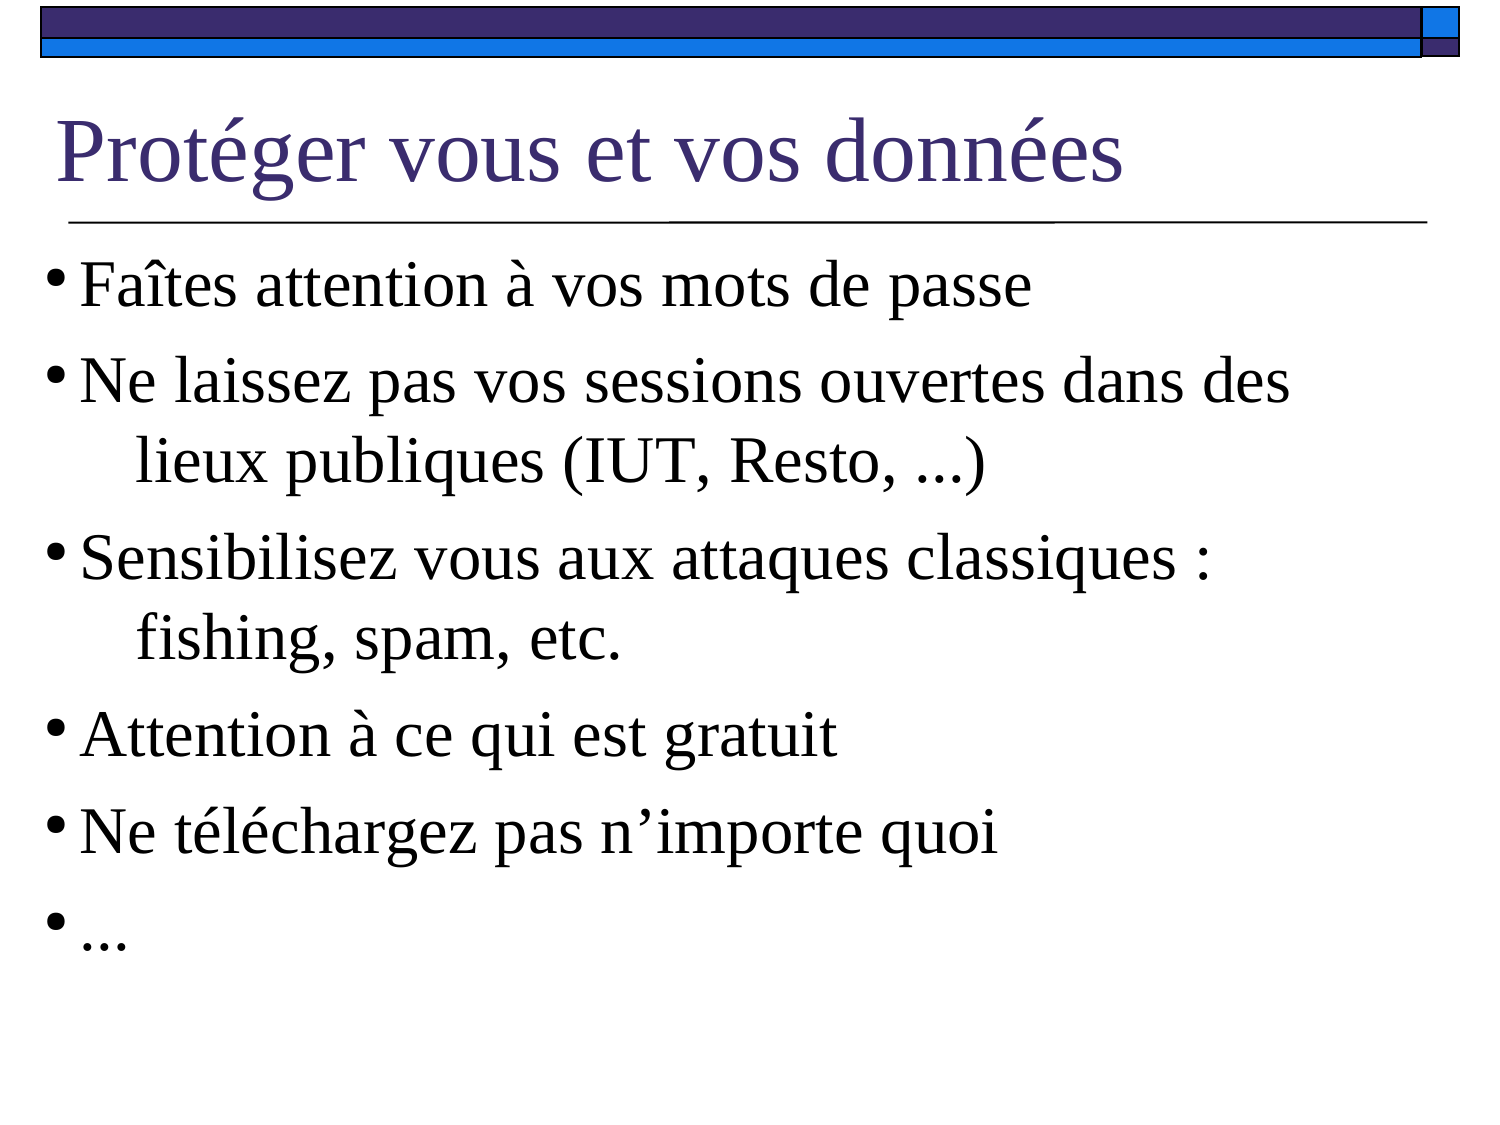

# Protéger vous et vos données
Faîtes attention à vos mots de passe
Ne laissez pas vos sessions ouvertes dans des lieux publiques (IUT, Resto, ...)
Sensibilisez vous aux attaques classiques : fishing, spam, etc.
Attention à ce qui est gratuit
Ne téléchargez pas n’importe quoi
...